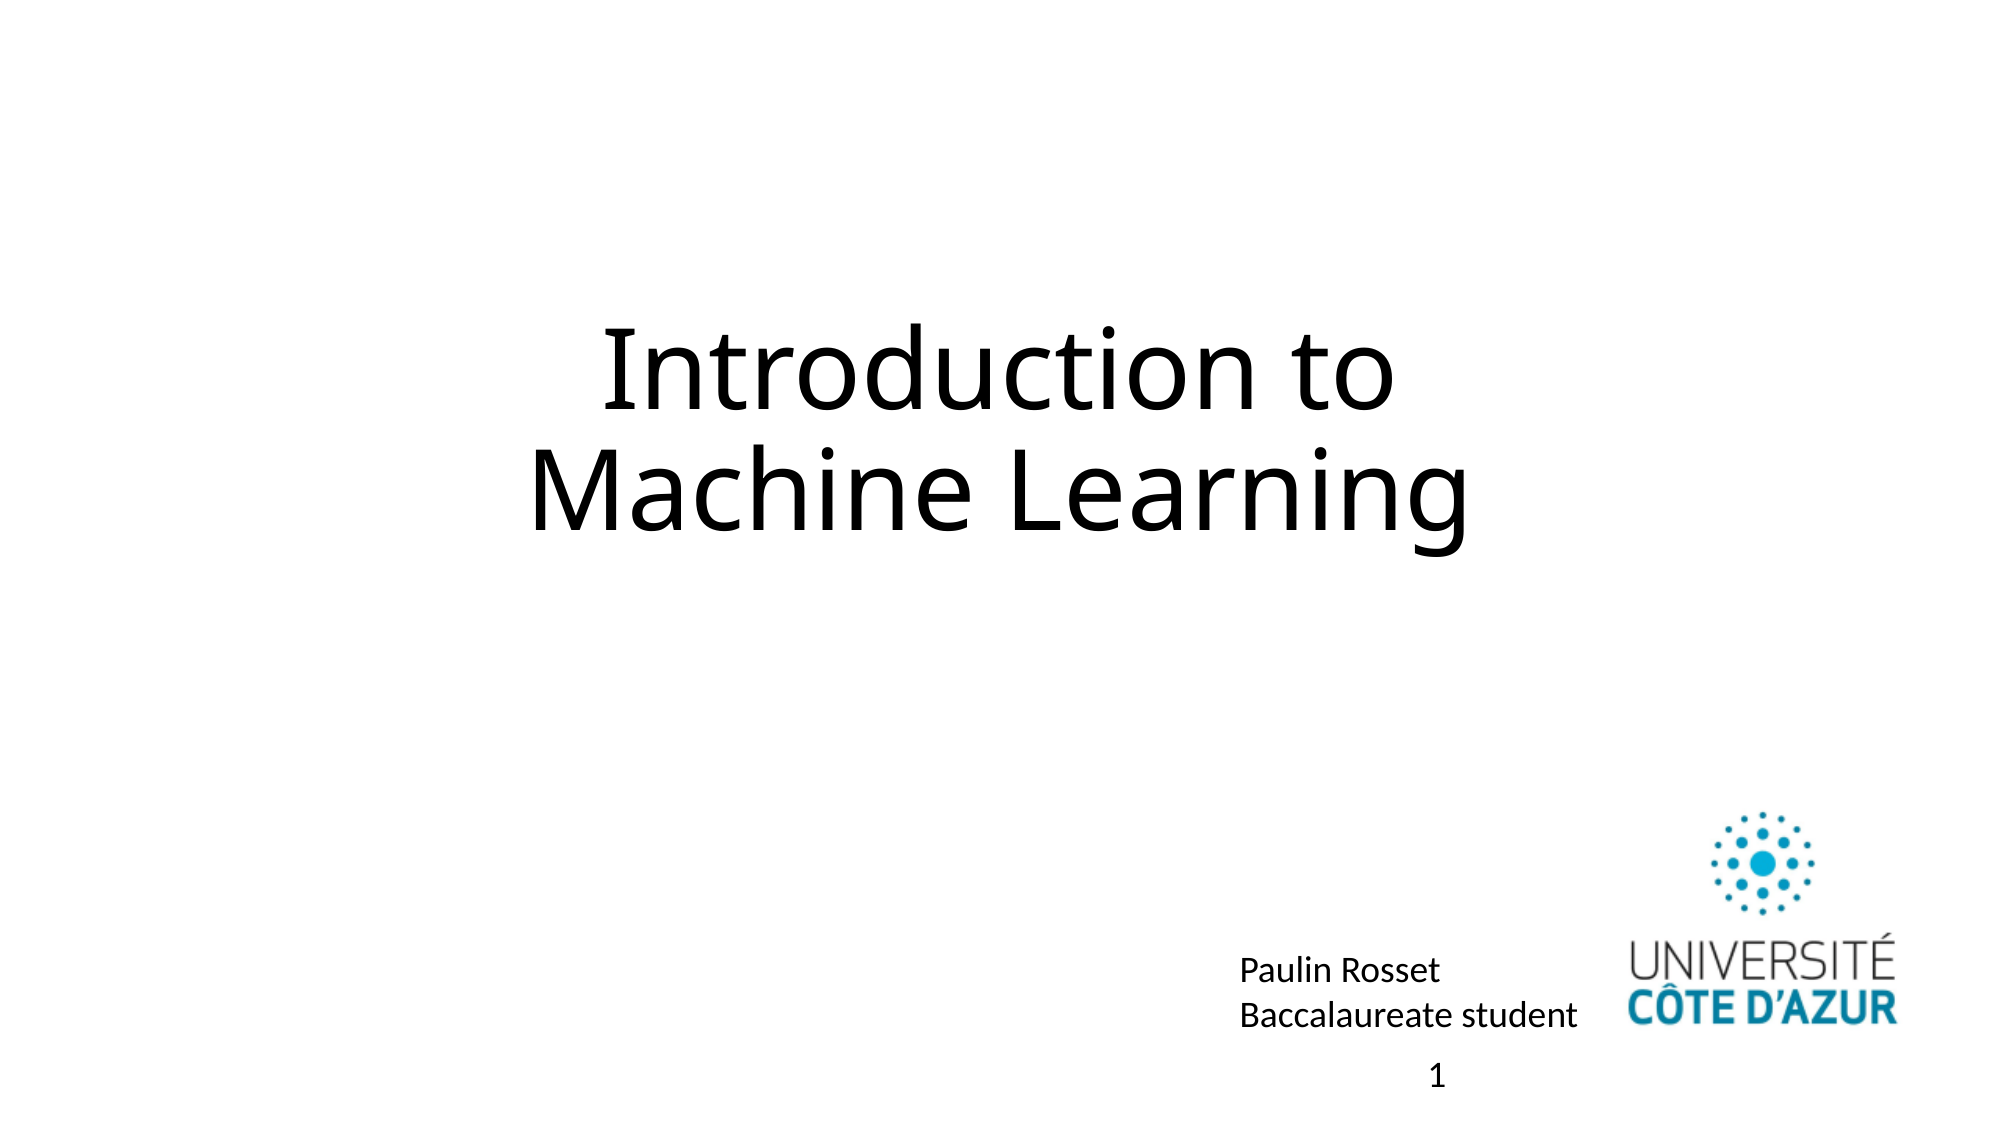

# Introduction to Machine Learning
Paulin Rosset
Baccalaureate student
1